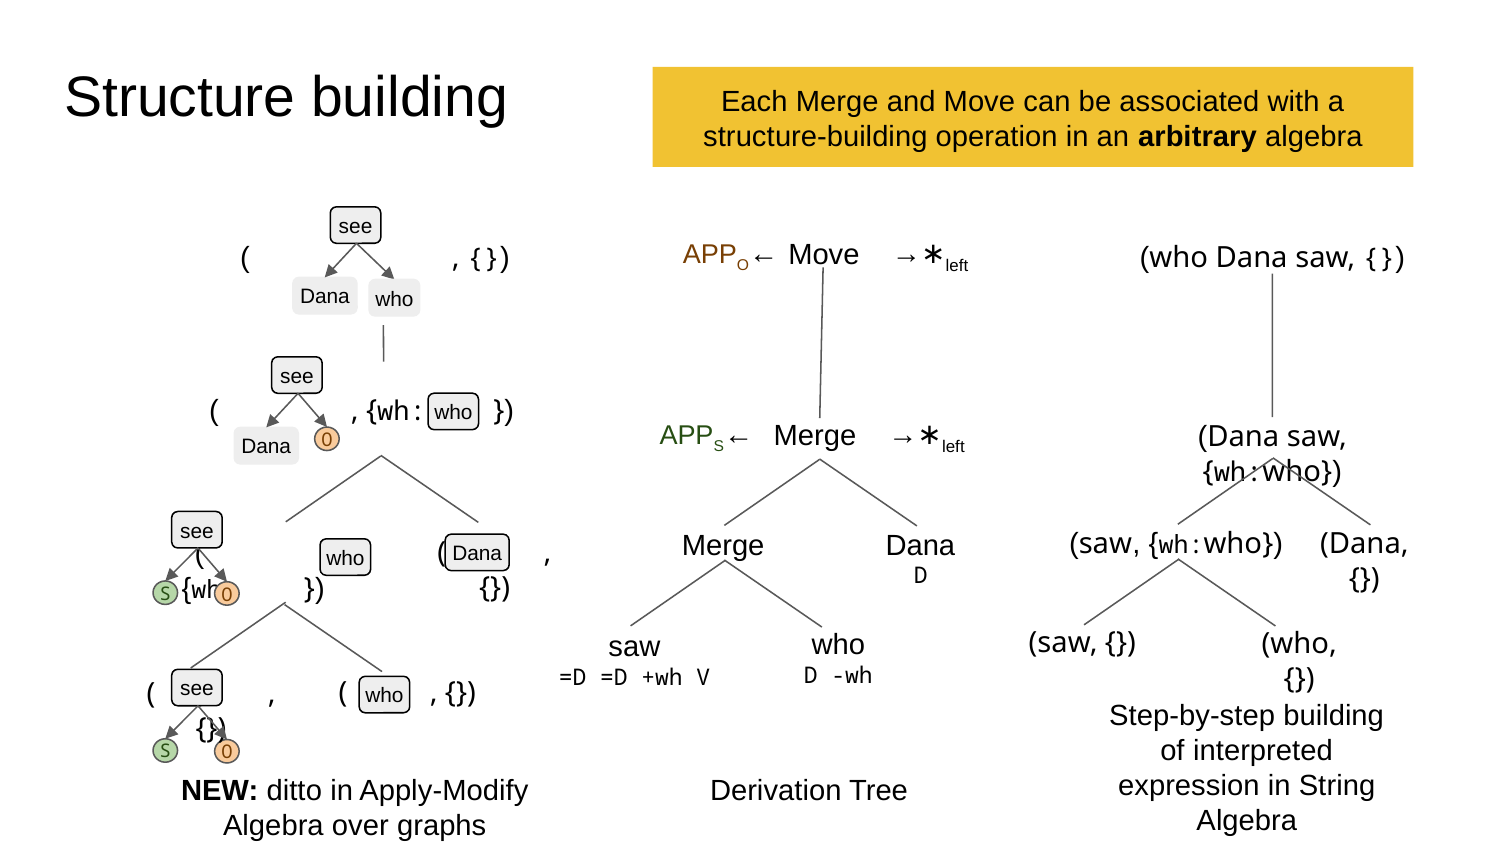

# Structure building
Each Merge and Move can be associated with a structure-building operation in an arbitrary algebra
see
Dana
who
( , {})
APPO←
→∗left
→∗left
Move
Merge
Merge
Dana
D
who
D -wh
saw
=D =D +wh V
(who Dana saw, {})
(Dana saw, {wh:who})
(saw, {wh:who})
(Dana, {})
(saw, {})
(who, {})
see
( , {wh: })
who
O
Dana
( , {})
Dana
APPS←
see
 ( , {wh: })
who
S
O
see
( , {})
S
O
( , {})
who
Step-by-step building of interpreted expression in String Algebra
NEW: ditto in Apply-Modify Algebra over graphs
Derivation Tree